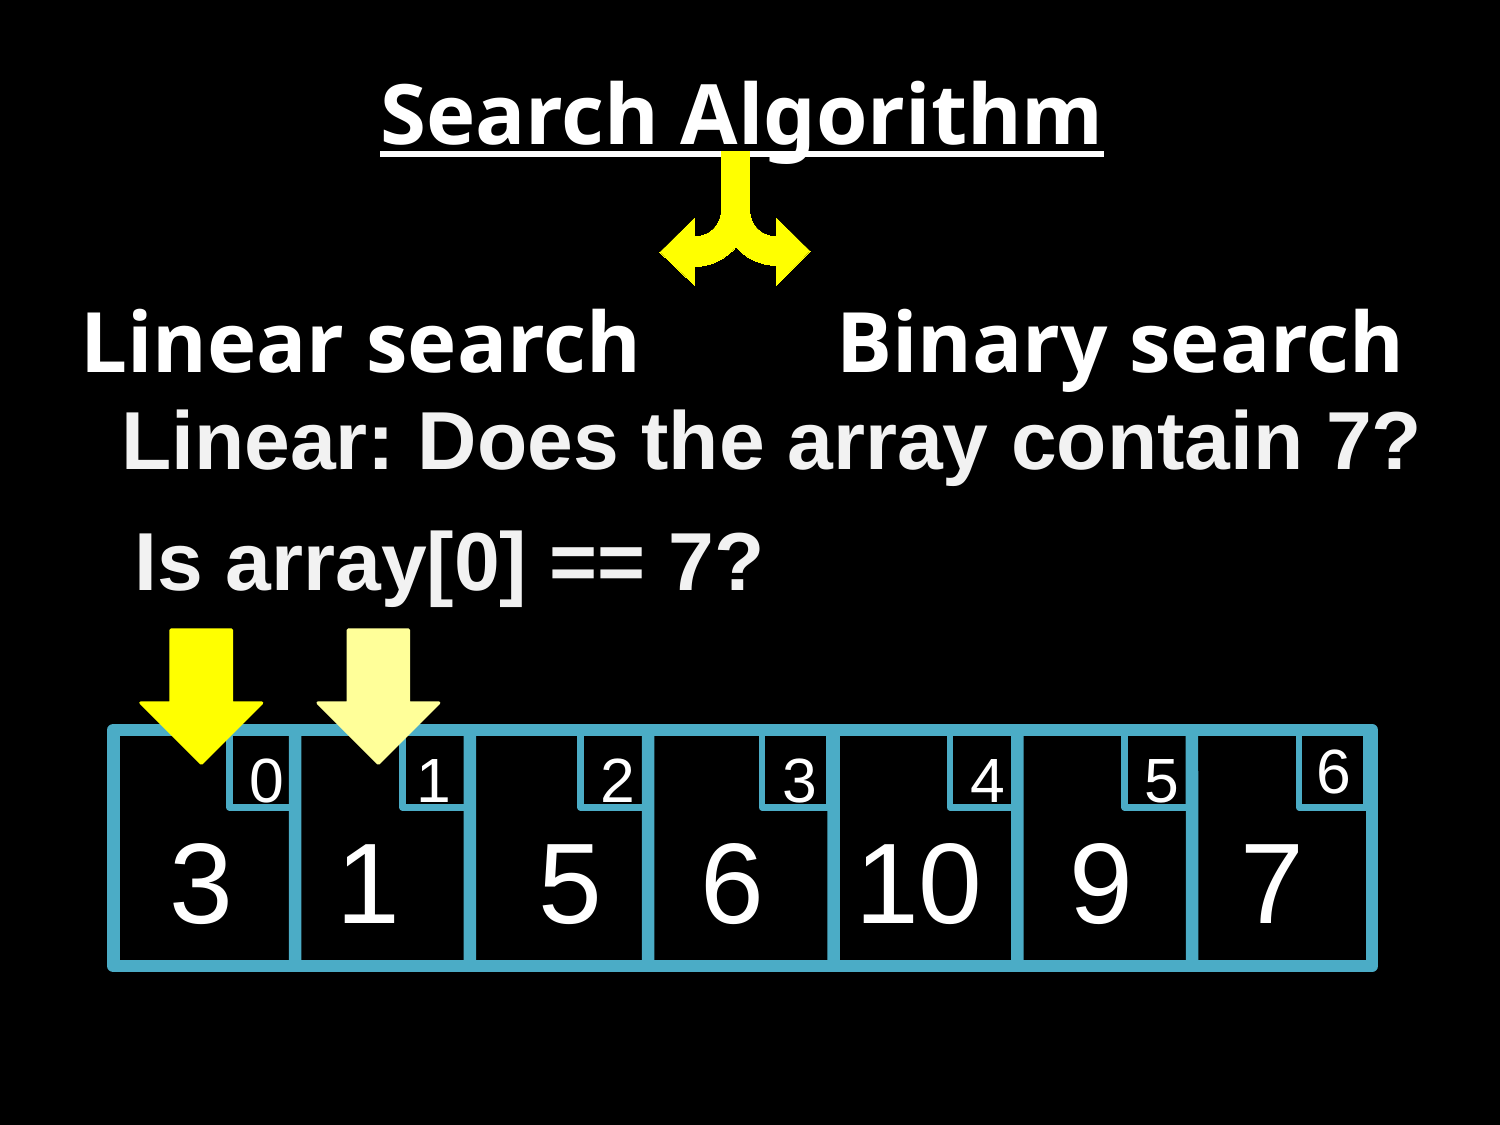

Search Algorithm
Linear search Binary search
Linear: Does the array contain 7?
Is array[0] == 7?
0
1
2
3
4
5
6
3
1
5
6
10
9
7